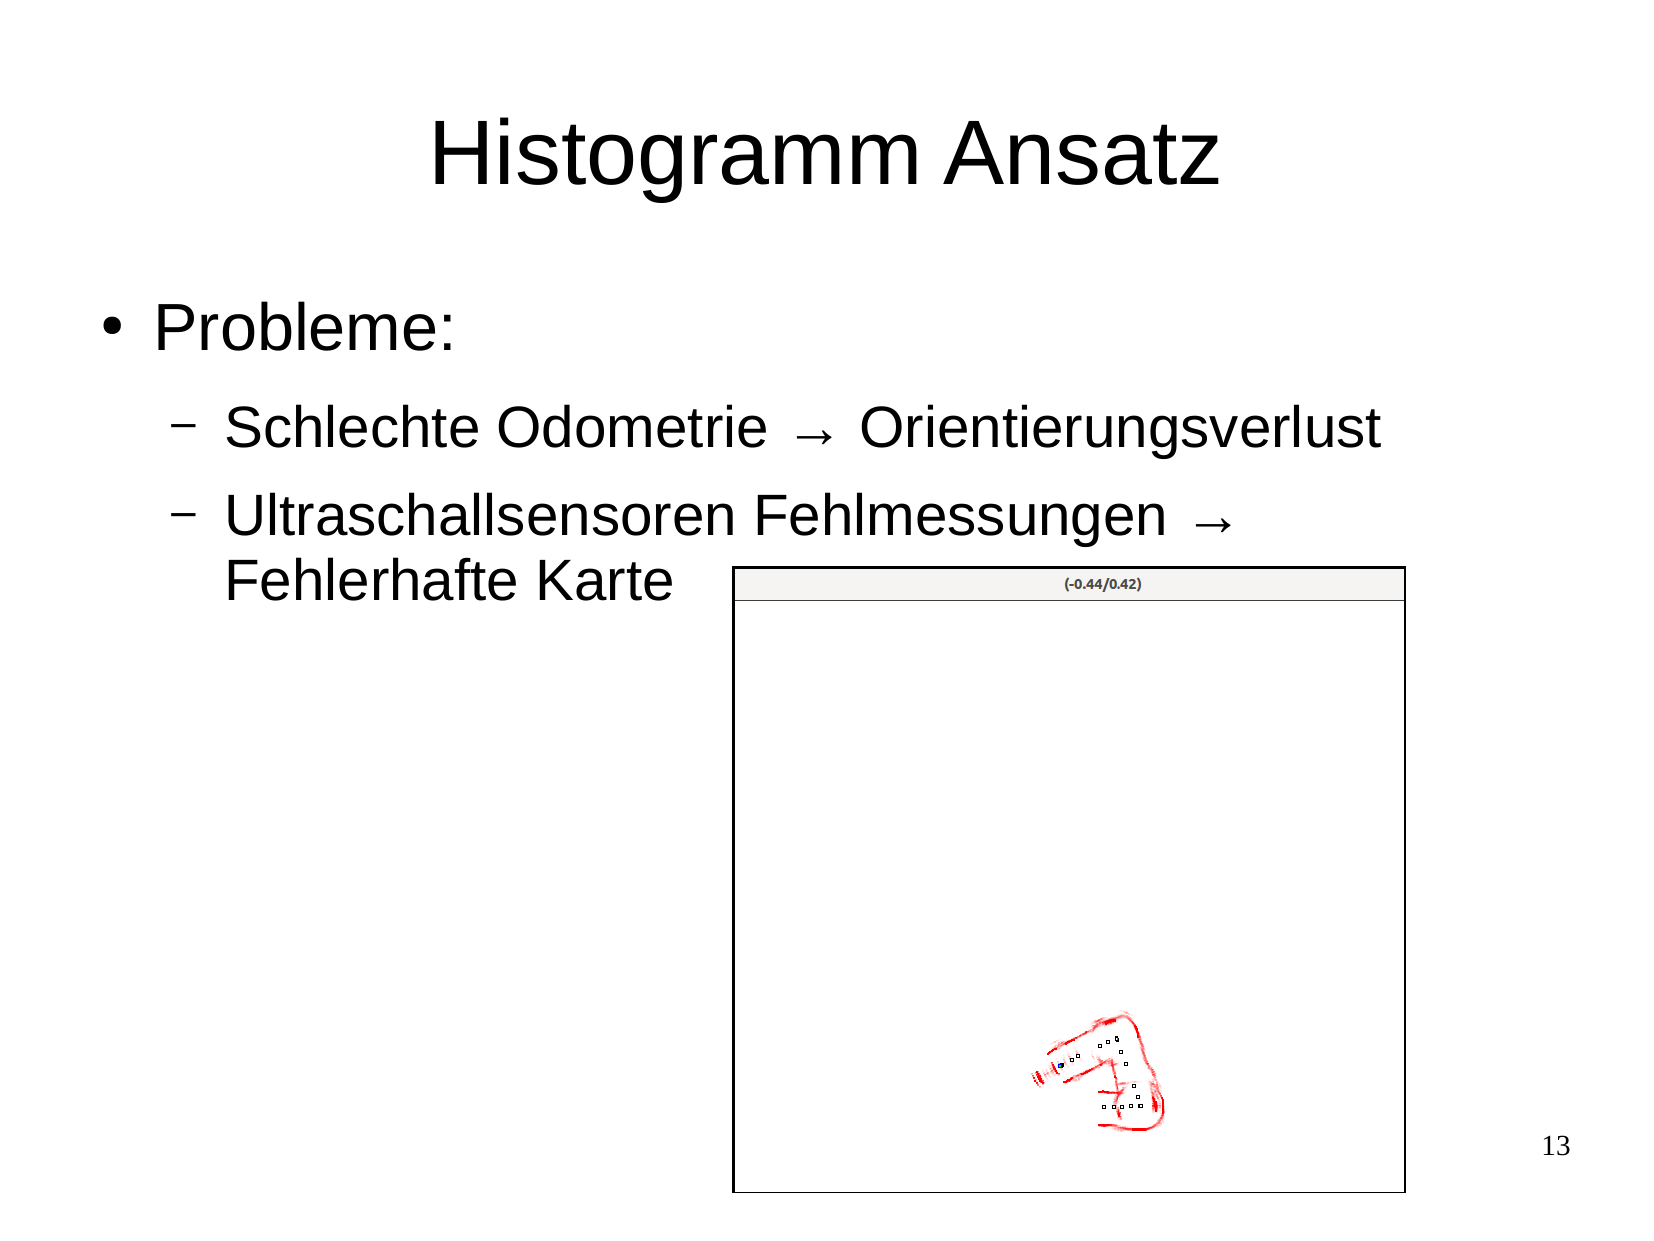

# Histogramm Ansatz
Probleme:
Schlechte Odometrie → Orientierungsverlust
Ultraschallsensoren Fehlmessungen → Fehlerhafte Karte
13